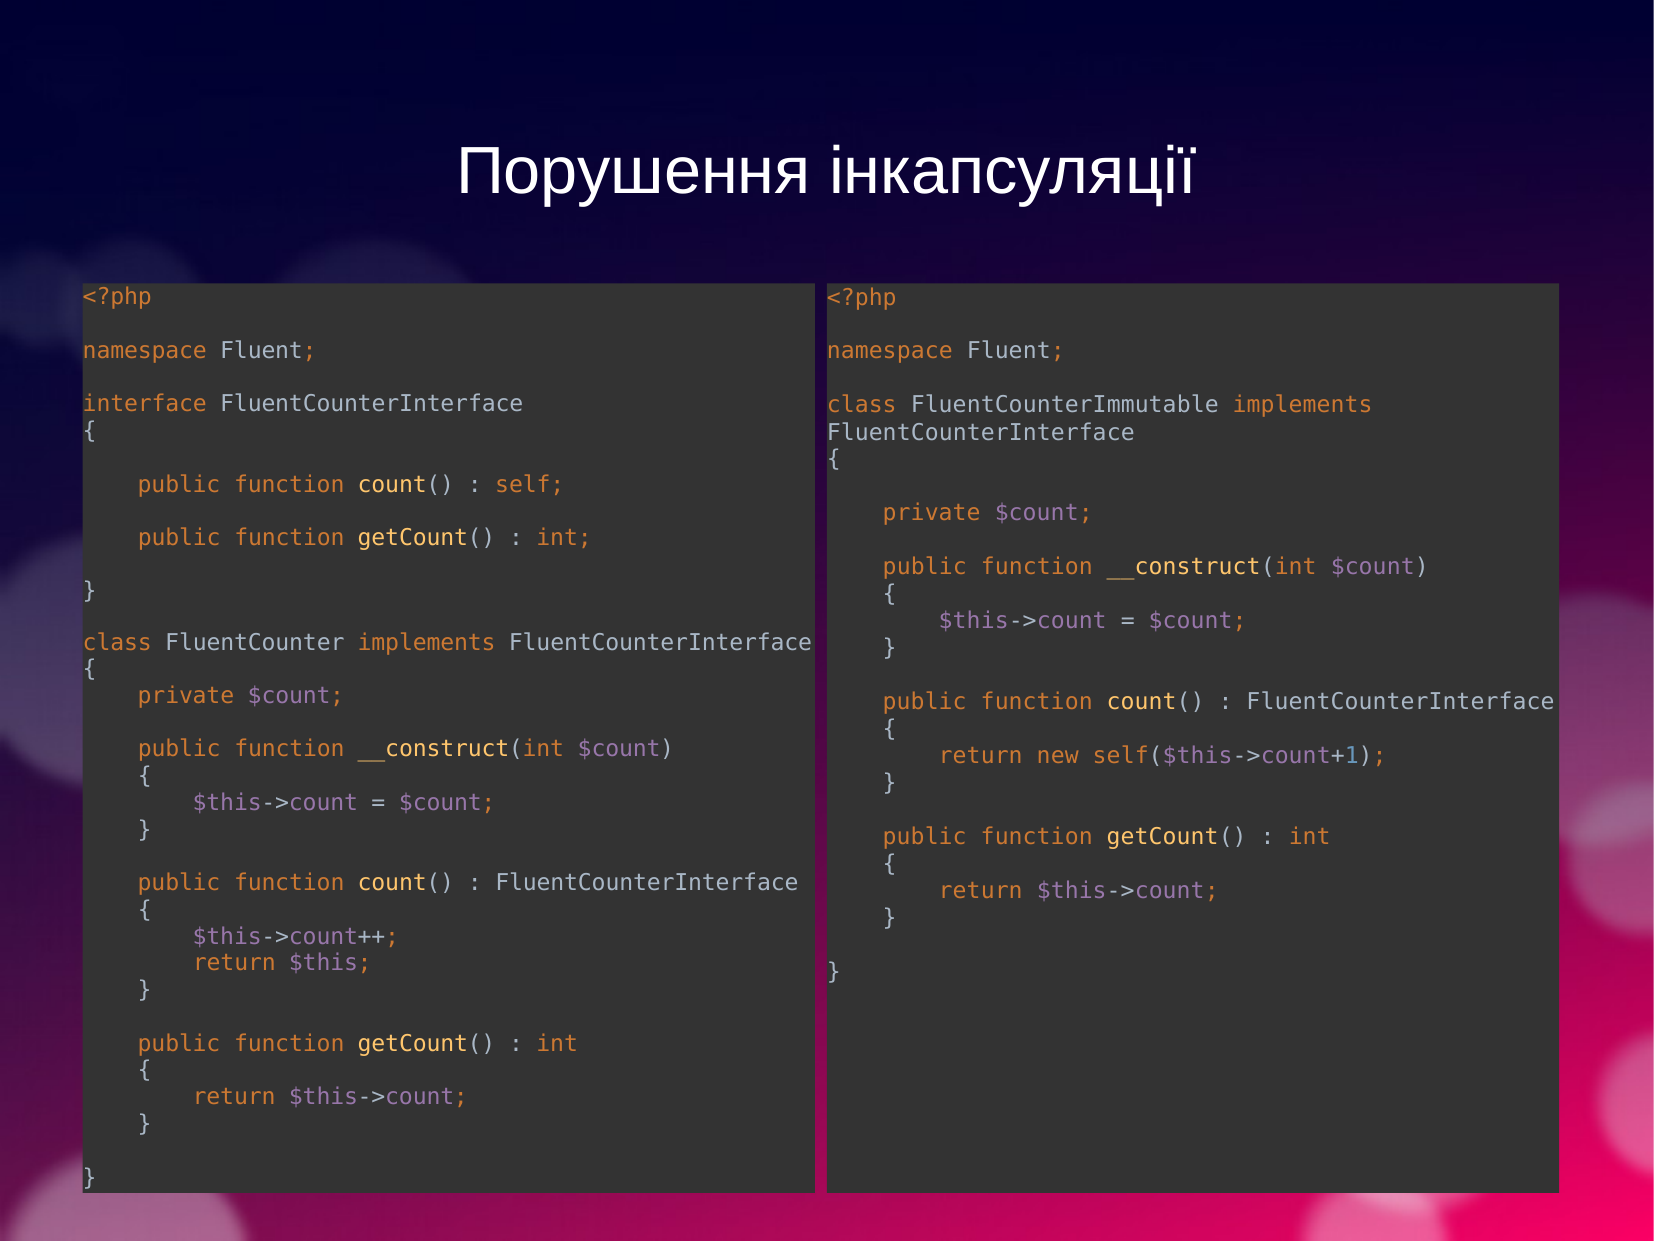

# Порушення інкапсуляції
<?php
namespace Fluent;
interface FluentCounterInterface
{
 public function count() : self;
 public function getCount() : int;
}
class FluentCounter implements FluentCounterInterface
{
 private $count;
 public function __construct(int $count)
 {
 $this->count = $count;
 }
 public function count() : FluentCounterInterface
 {
 $this->count++;
 return $this;
 }
 public function getCount() : int
 {
 return $this->count;
 }
}
<?php
namespace Fluent;
class FluentCounterImmutable implements FluentCounterInterface
{
 private $count;
 public function __construct(int $count)
 {
 $this->count = $count;
 }
 public function count() : FluentCounterInterface
 {
 return new self($this->count+1);
 }
 public function getCount() : int
 {
 return $this->count;
 }
}